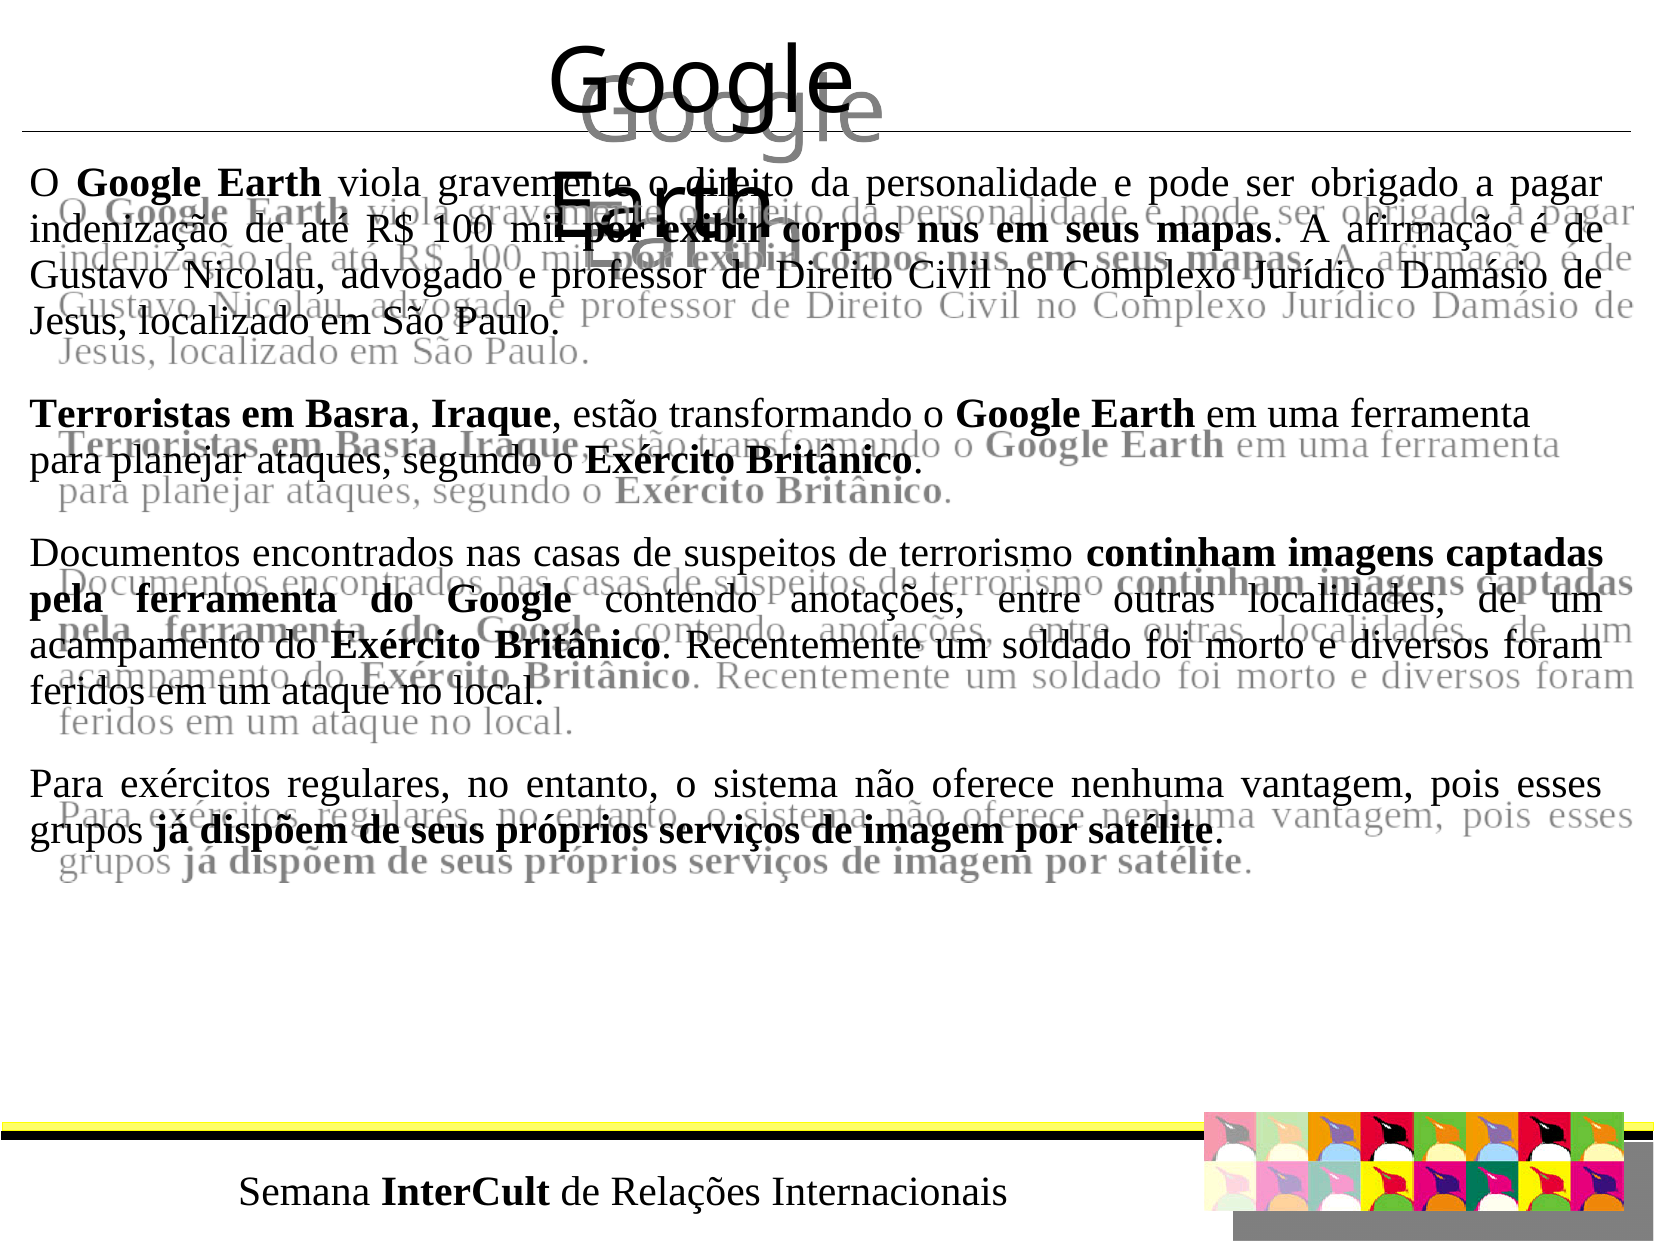

Google Earth
O Google Earth viola gravemente o direito da personalidade e pode ser obrigado a pagar indenização de até R$ 100 mil por exibir corpos nus em seus mapas. A afirmação é de Gustavo Nicolau, advogado e professor de Direito Civil no Complexo Jurídico Damásio de Jesus, localizado em São Paulo.
Terroristas em Basra, Iraque, estão transformando o Google Earth em uma ferramenta para planejar ataques, segundo o Exército Britânico.
Documentos encontrados nas casas de suspeitos de terrorismo continham imagens captadas pela ferramenta do Google contendo anotações, entre outras localidades, de um acampamento do Exército Britânico. Recentemente um soldado foi morto e diversos foram feridos em um ataque no local.
Para exércitos regulares, no entanto, o sistema não oferece nenhuma vantagem, pois esses grupos já dispõem de seus próprios serviços de imagem por satélite.
Semana InterCult de Relações Internacionais